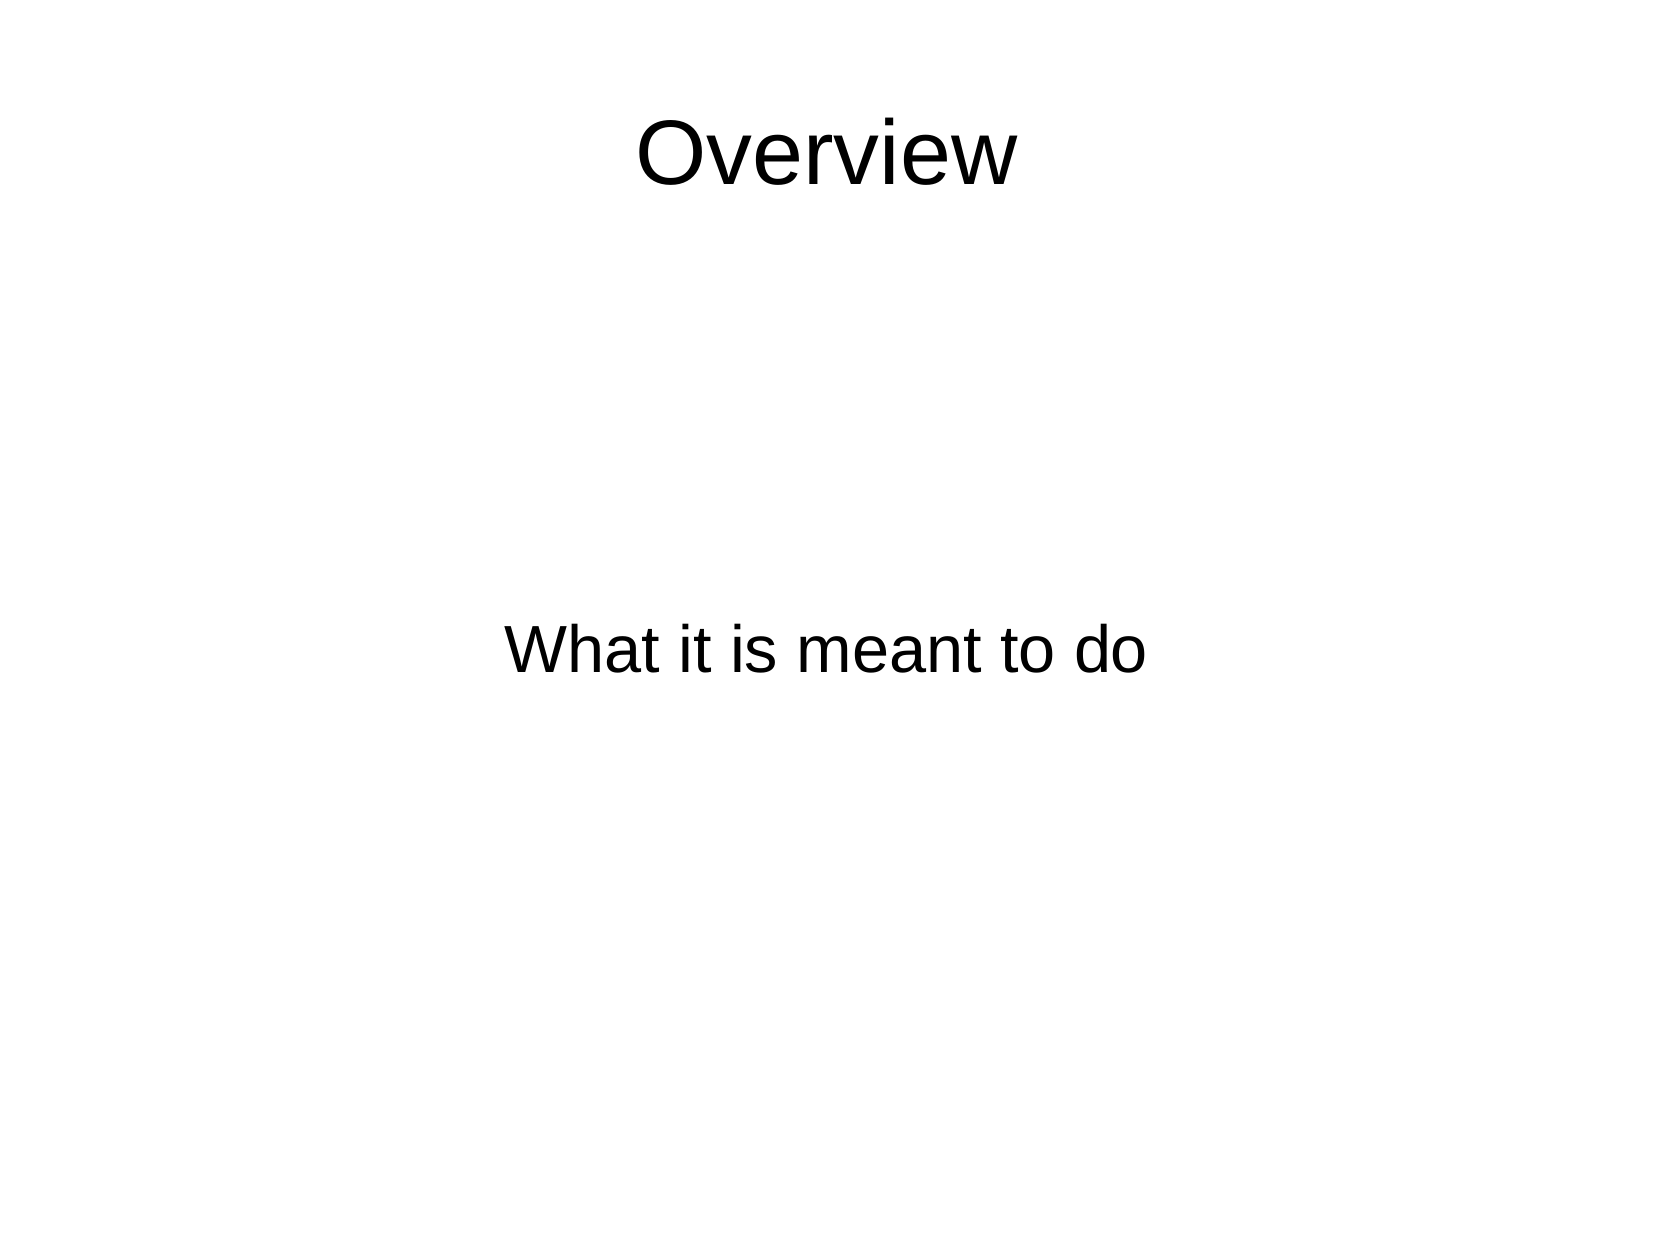

# Overview
What it is meant to do